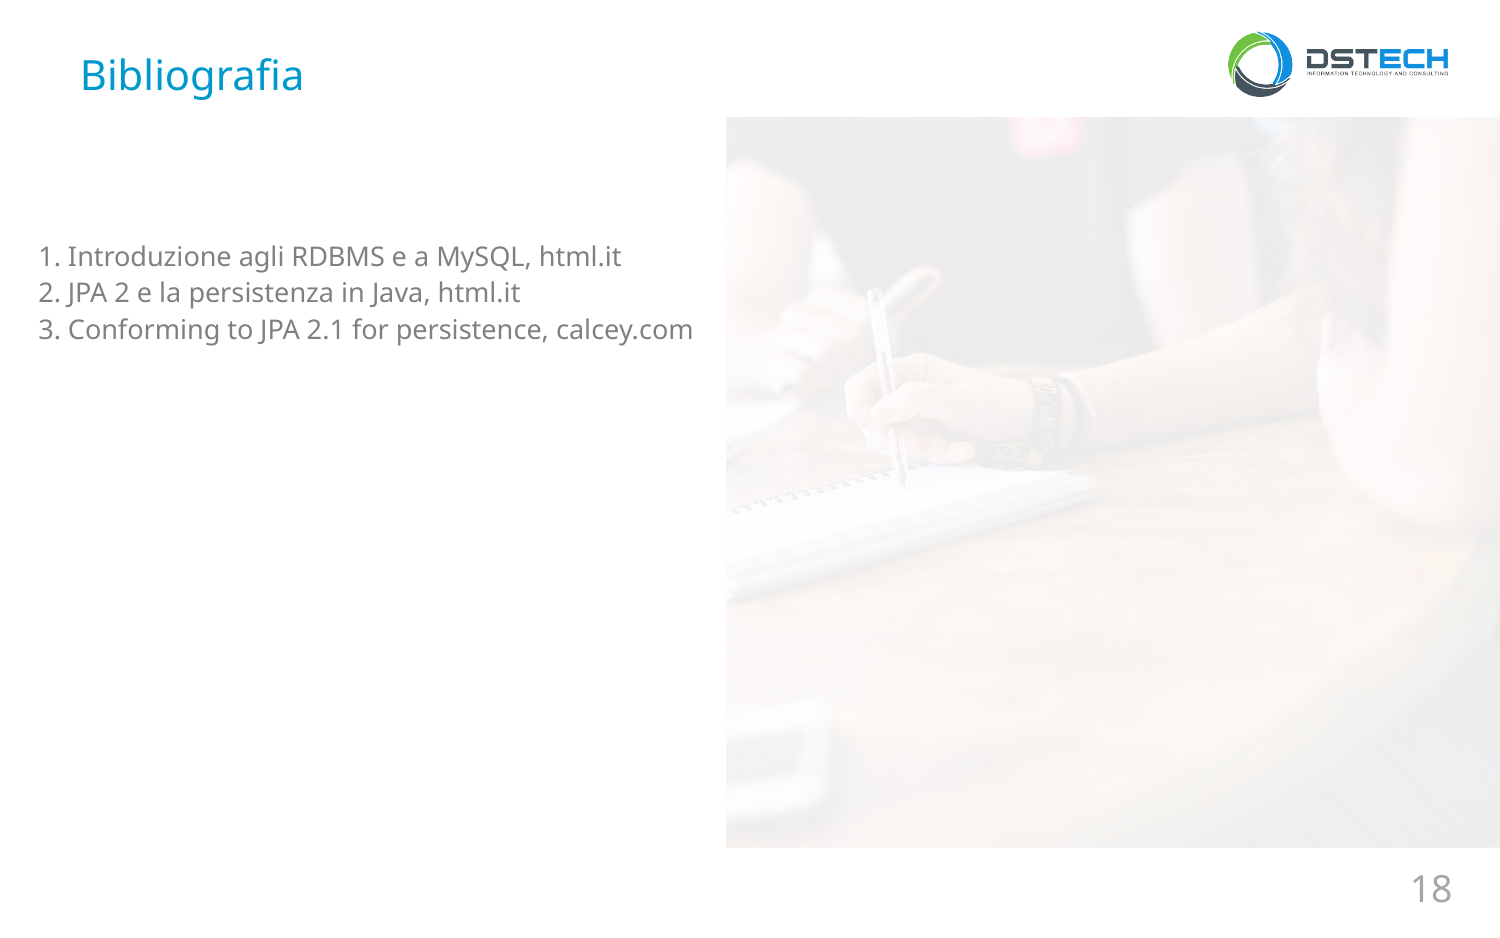

Bibliografia
1. Introduzione agli RDBMS e a MySQL, html.it
2. JPA 2 e la persistenza in Java, html.it
3. Conforming to JPA 2.1 for persistence, calcey.com
18